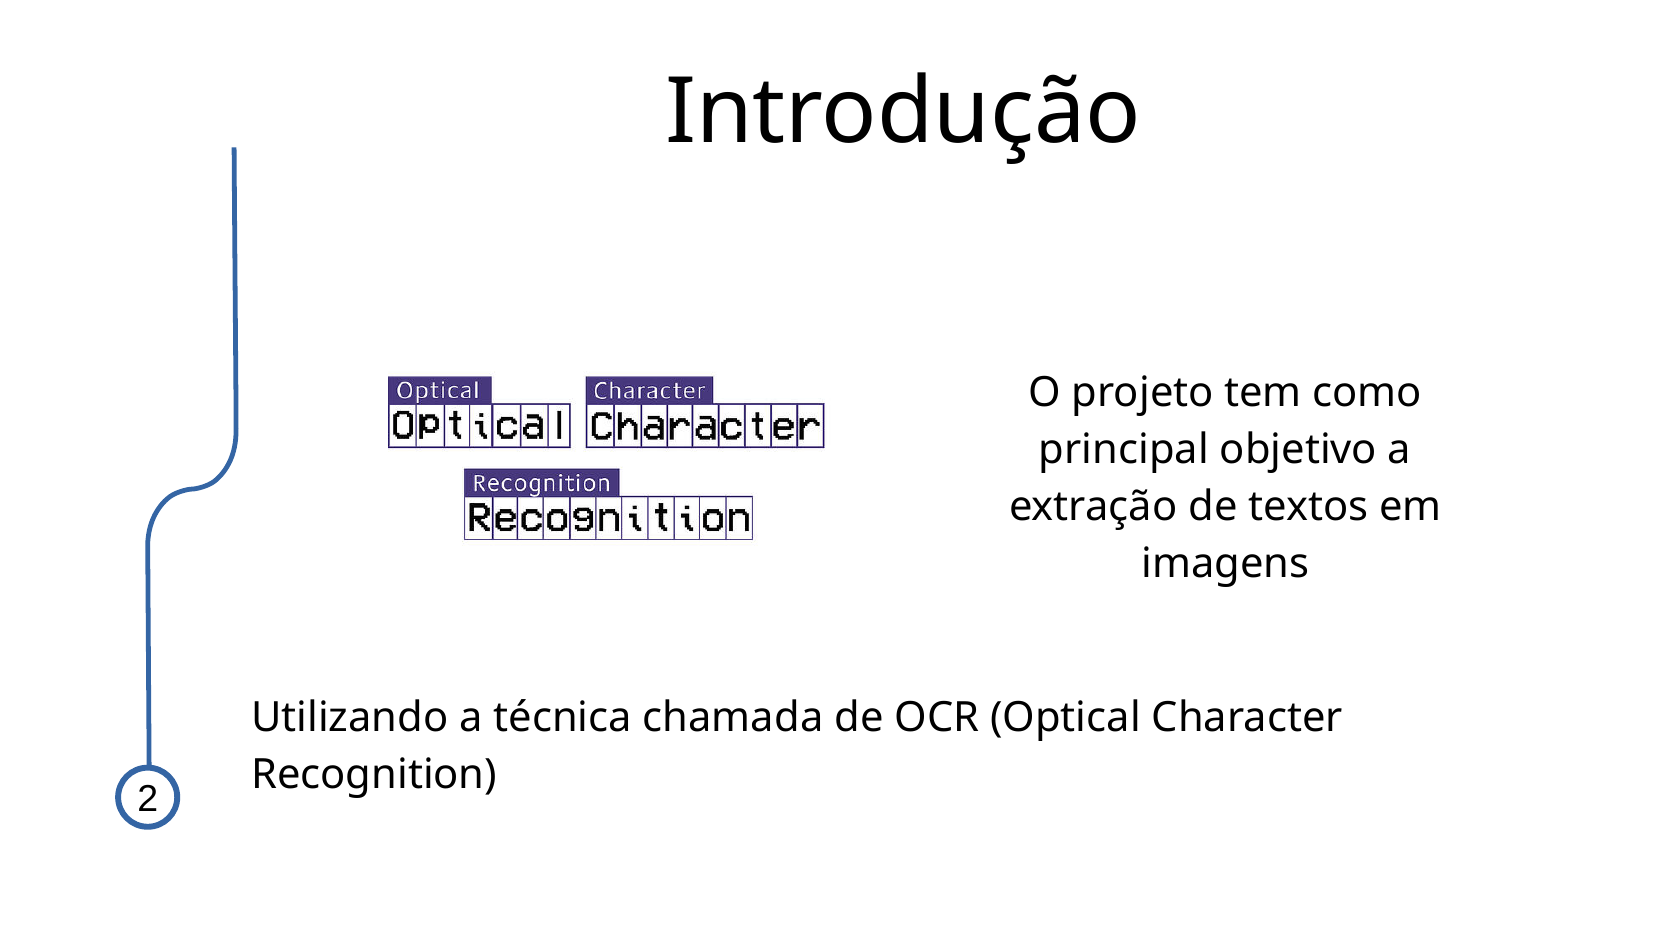

# Introdução
O projeto tem como principal objetivo a extração de textos em imagens
Utilizando a técnica chamada de OCR (Optical Character Recognition)
2